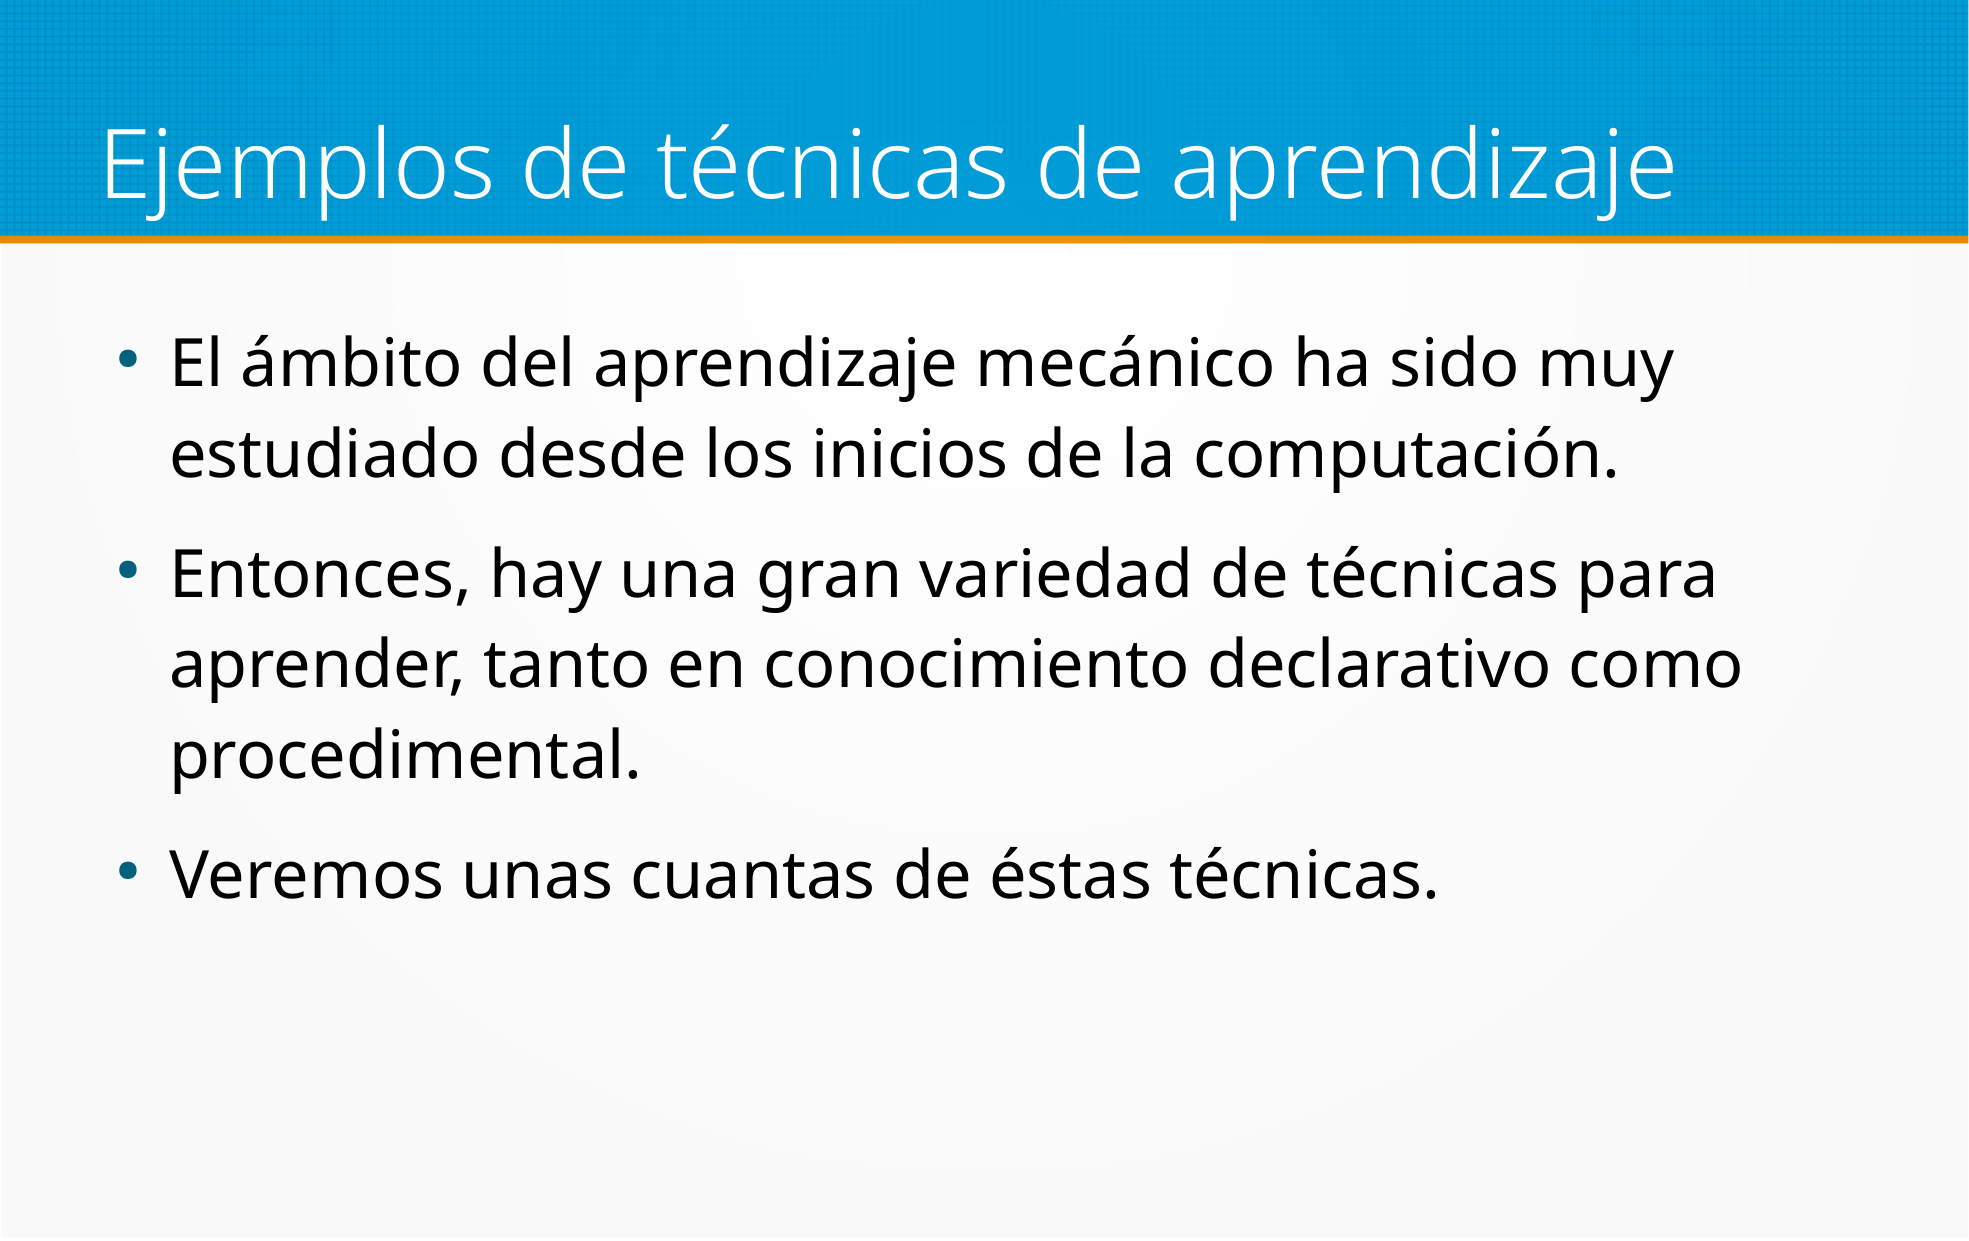

# Ejemplos de técnicas de aprendizaje
El ámbito del aprendizaje mecánico ha sido muy estudiado desde los inicios de la computación.
Entonces, hay una gran variedad de técnicas para aprender, tanto en conocimiento declarativo como procedimental.
Veremos unas cuantas de éstas técnicas.